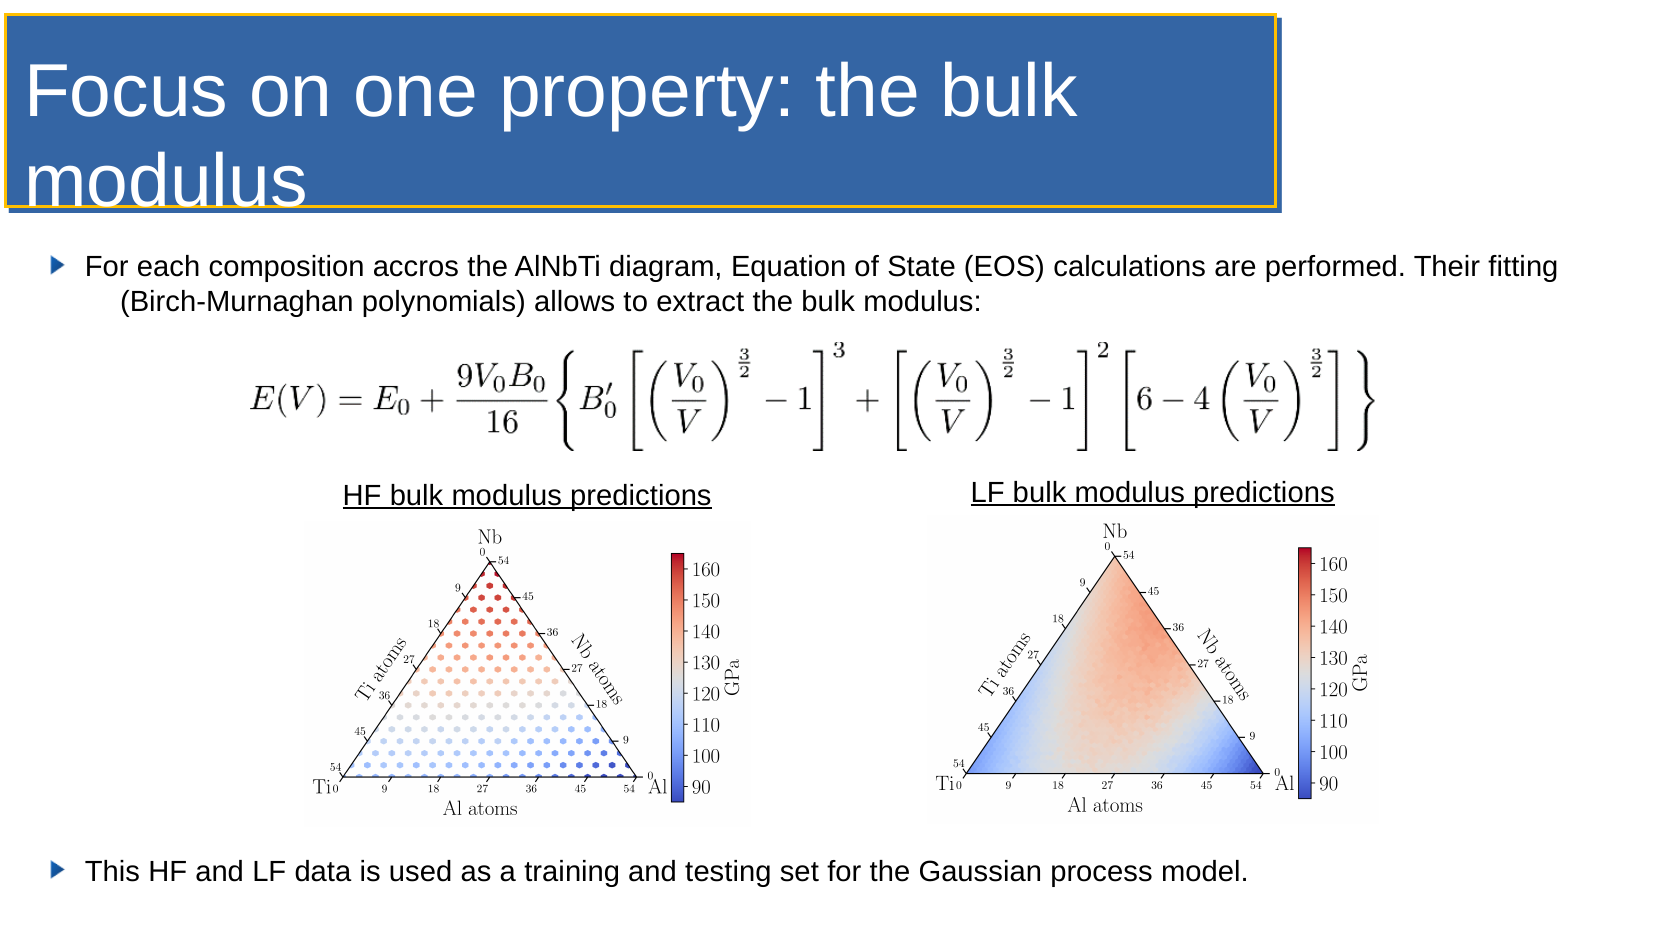

Focus on one property: the bulk modulus
For each composition accros the AlNbTi diagram, Equation of State (EOS) calculations are performed. Their fitting (Birch-Murnaghan polynomials) allows to extract the bulk modulus:
LF bulk modulus predictions
HF bulk modulus predictions
This HF and LF data is used as a training and testing set for the Gaussian process model.